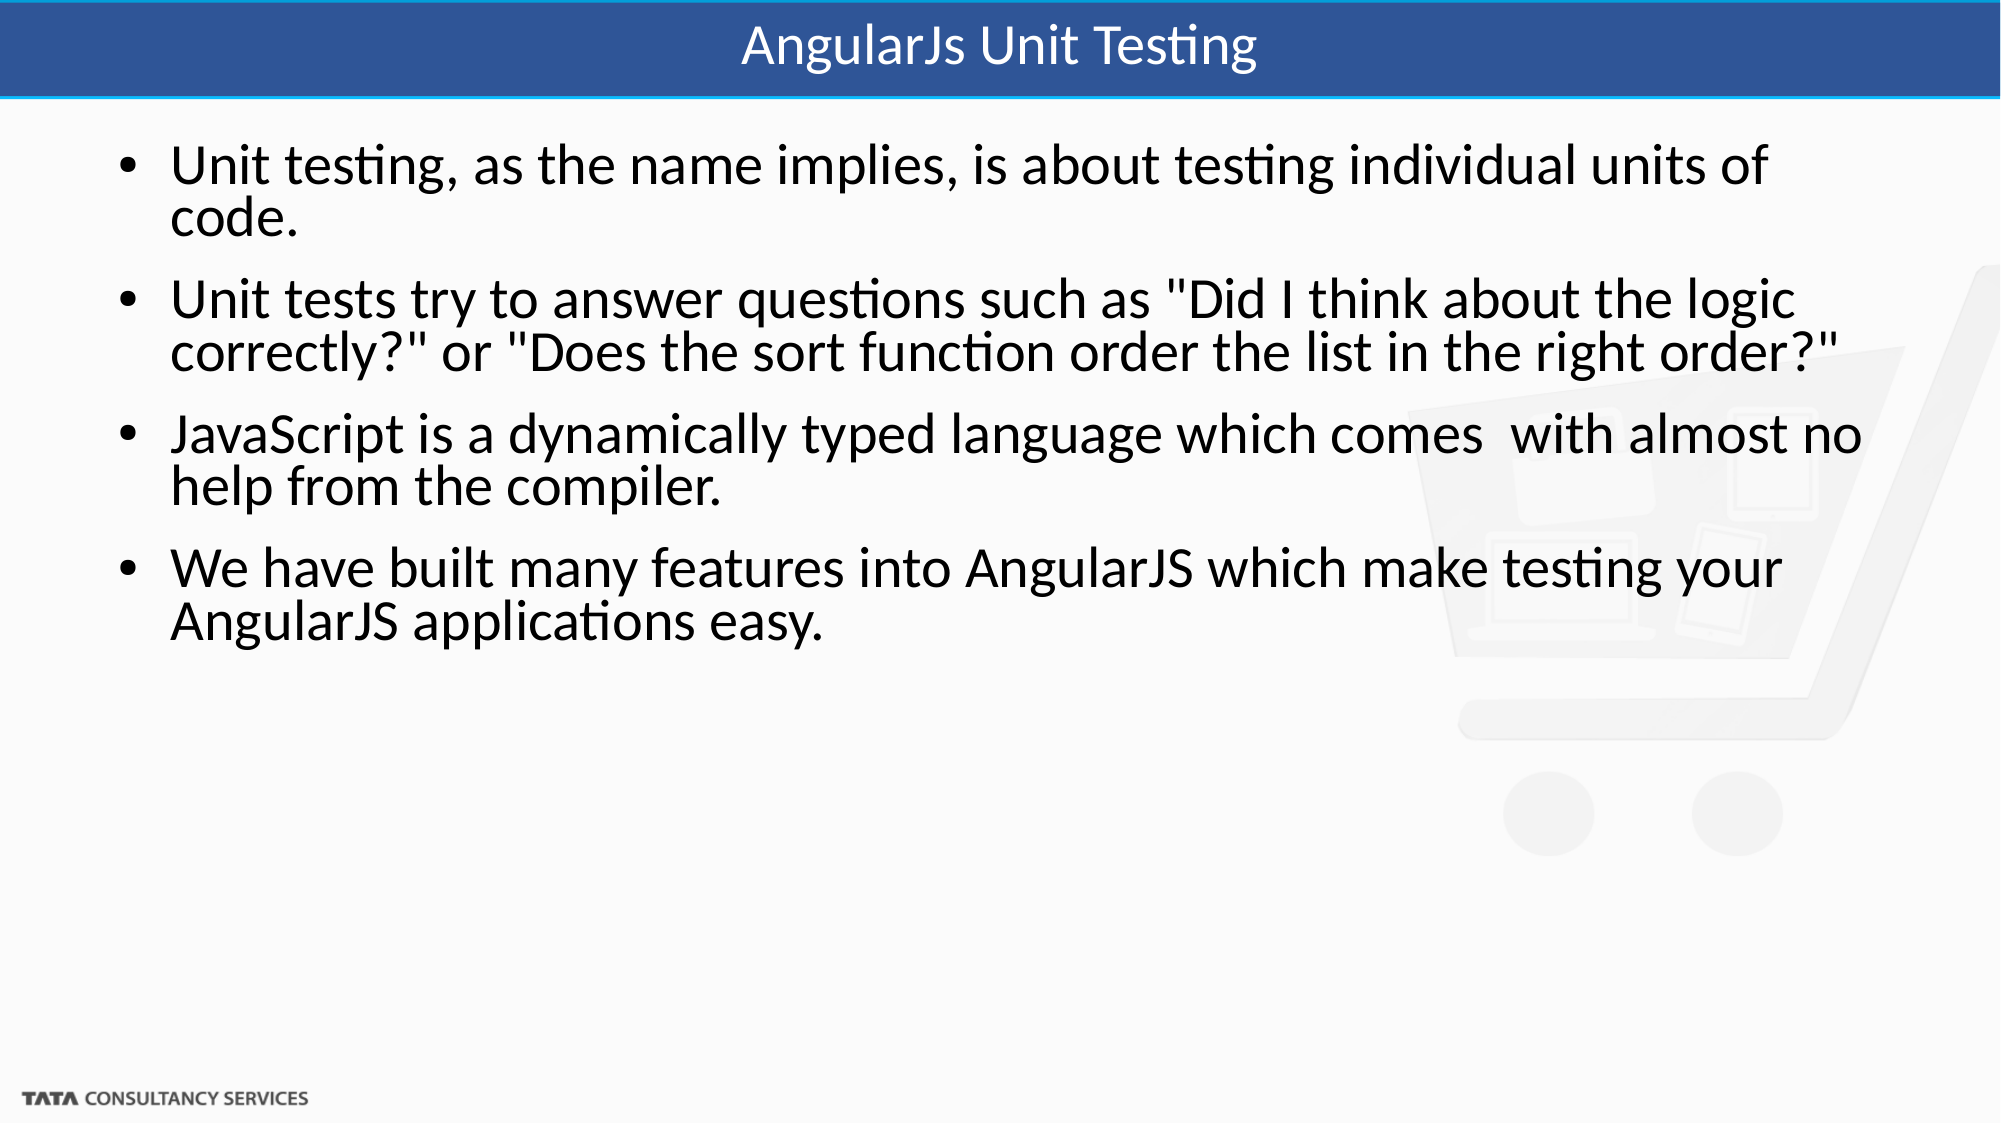

# AngularJs Unit Testing
Unit testing, as the name implies, is about testing individual units of code.
Unit tests try to answer questions such as "Did I think about the logic correctly?" or "Does the sort function order the list in the right order?"
JavaScript is a dynamically typed language which comes with almost no help from the compiler.
We have built many features into AngularJS which make testing your AngularJS applications easy.